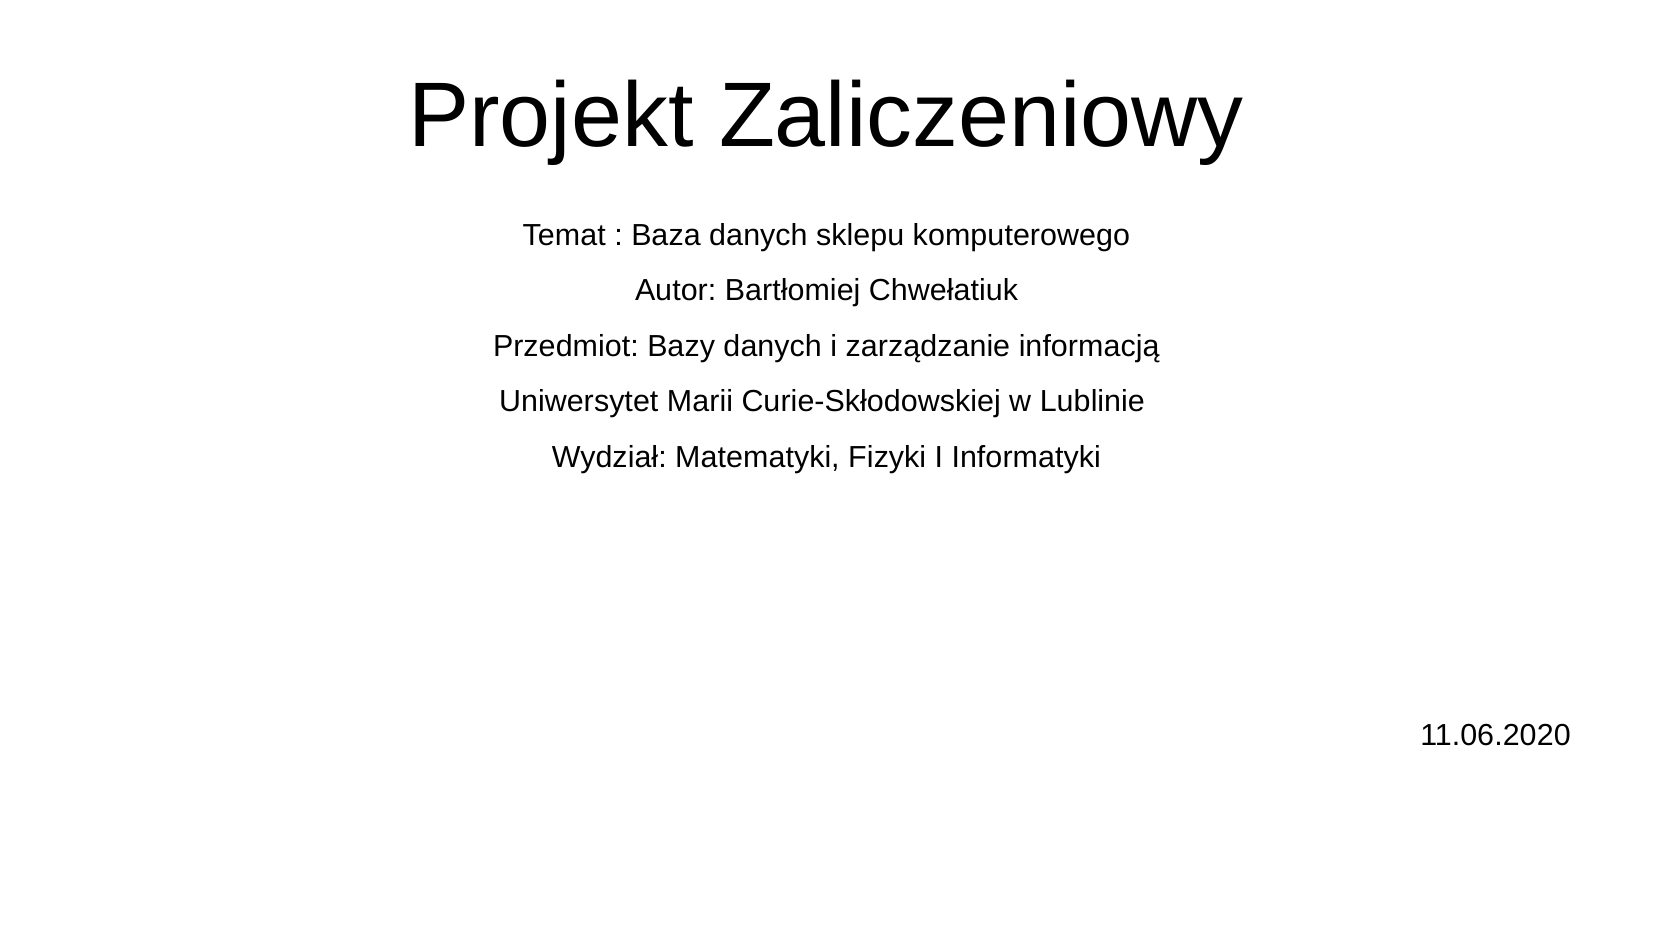

# Projekt Zaliczeniowy
Temat : Baza danych sklepu komputerowego
Autor: Bartłomiej Chwełatiuk
Przedmiot: Bazy danych i zarządzanie informacją
Uniwersytet Marii Curie-Skłodowskiej w Lublinie
Wydział: Matematyki, Fizyki I Informatyki
11.06.2020